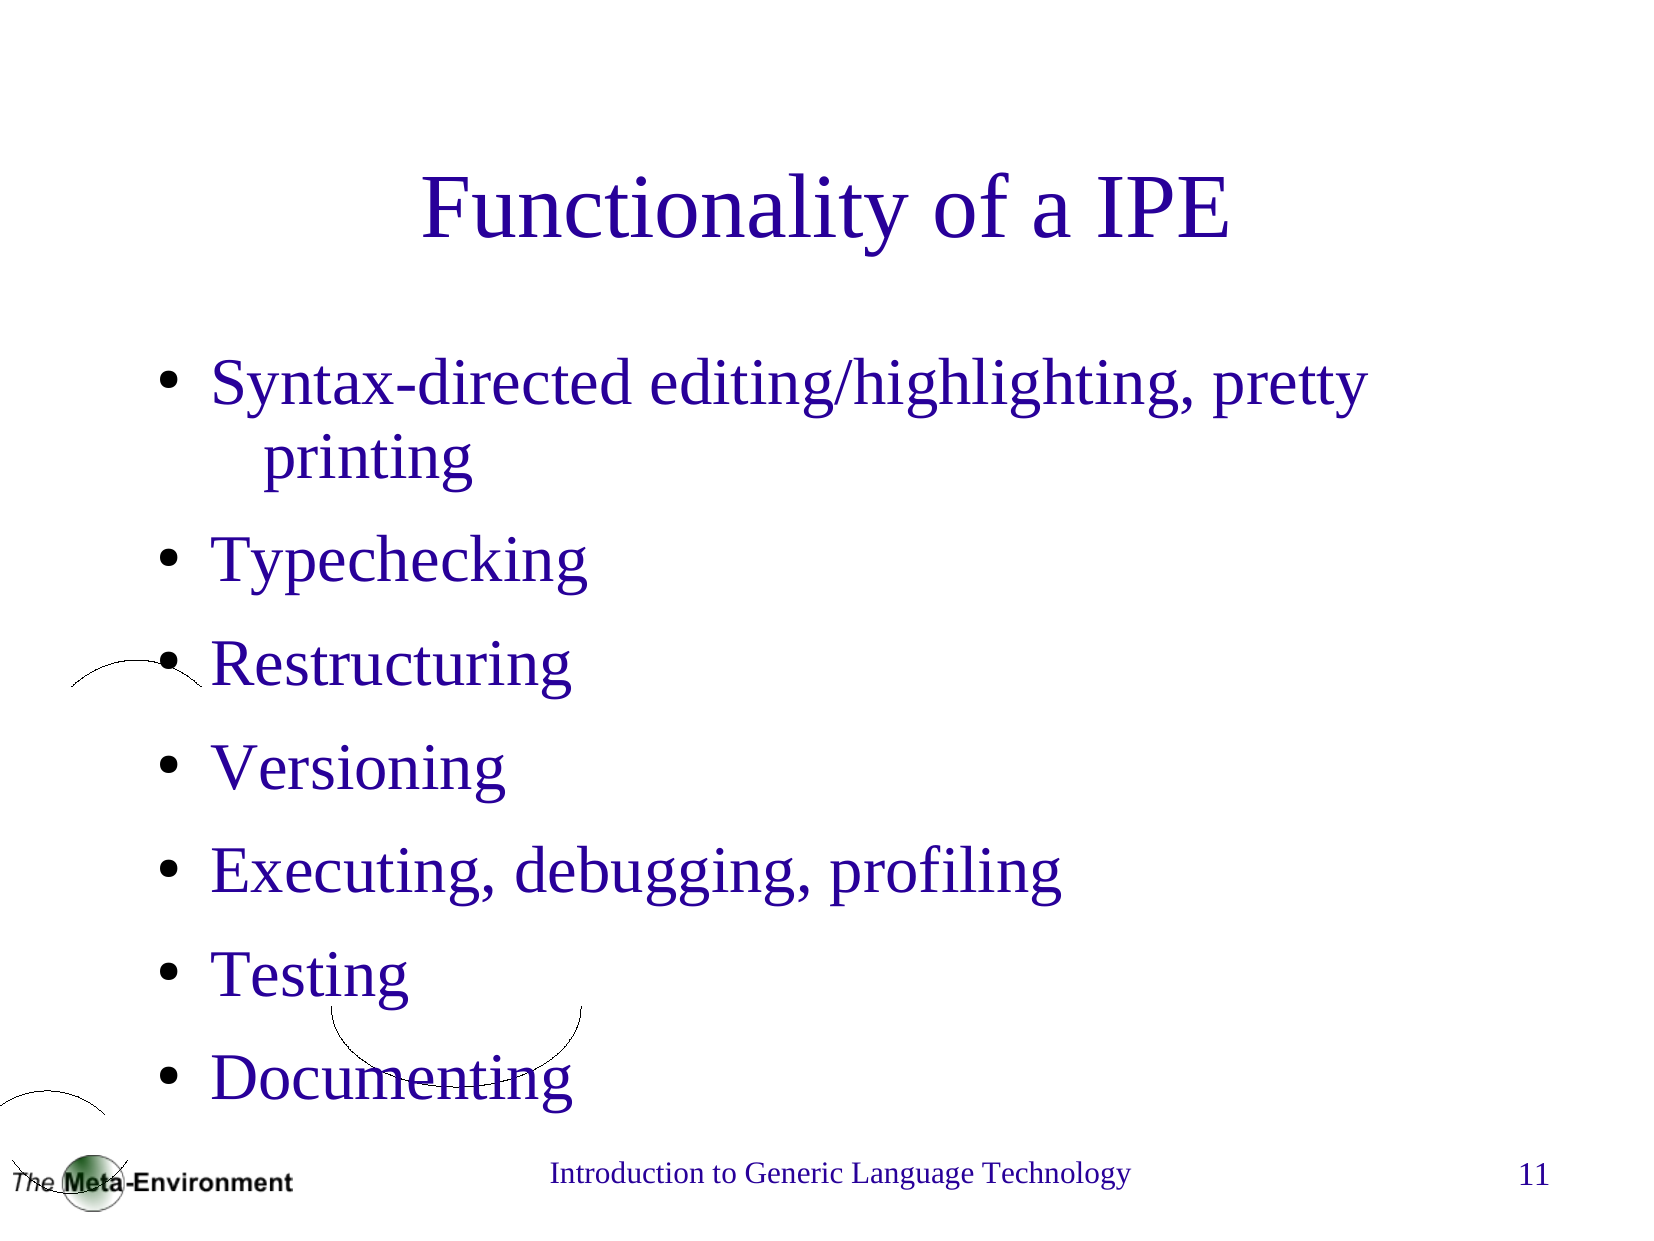

# Functionality of a IPE
Syntax-directed editing/highlighting, pretty printing
Typechecking
Restructuring
Versioning
Executing, debugging, profiling
Testing
Documenting